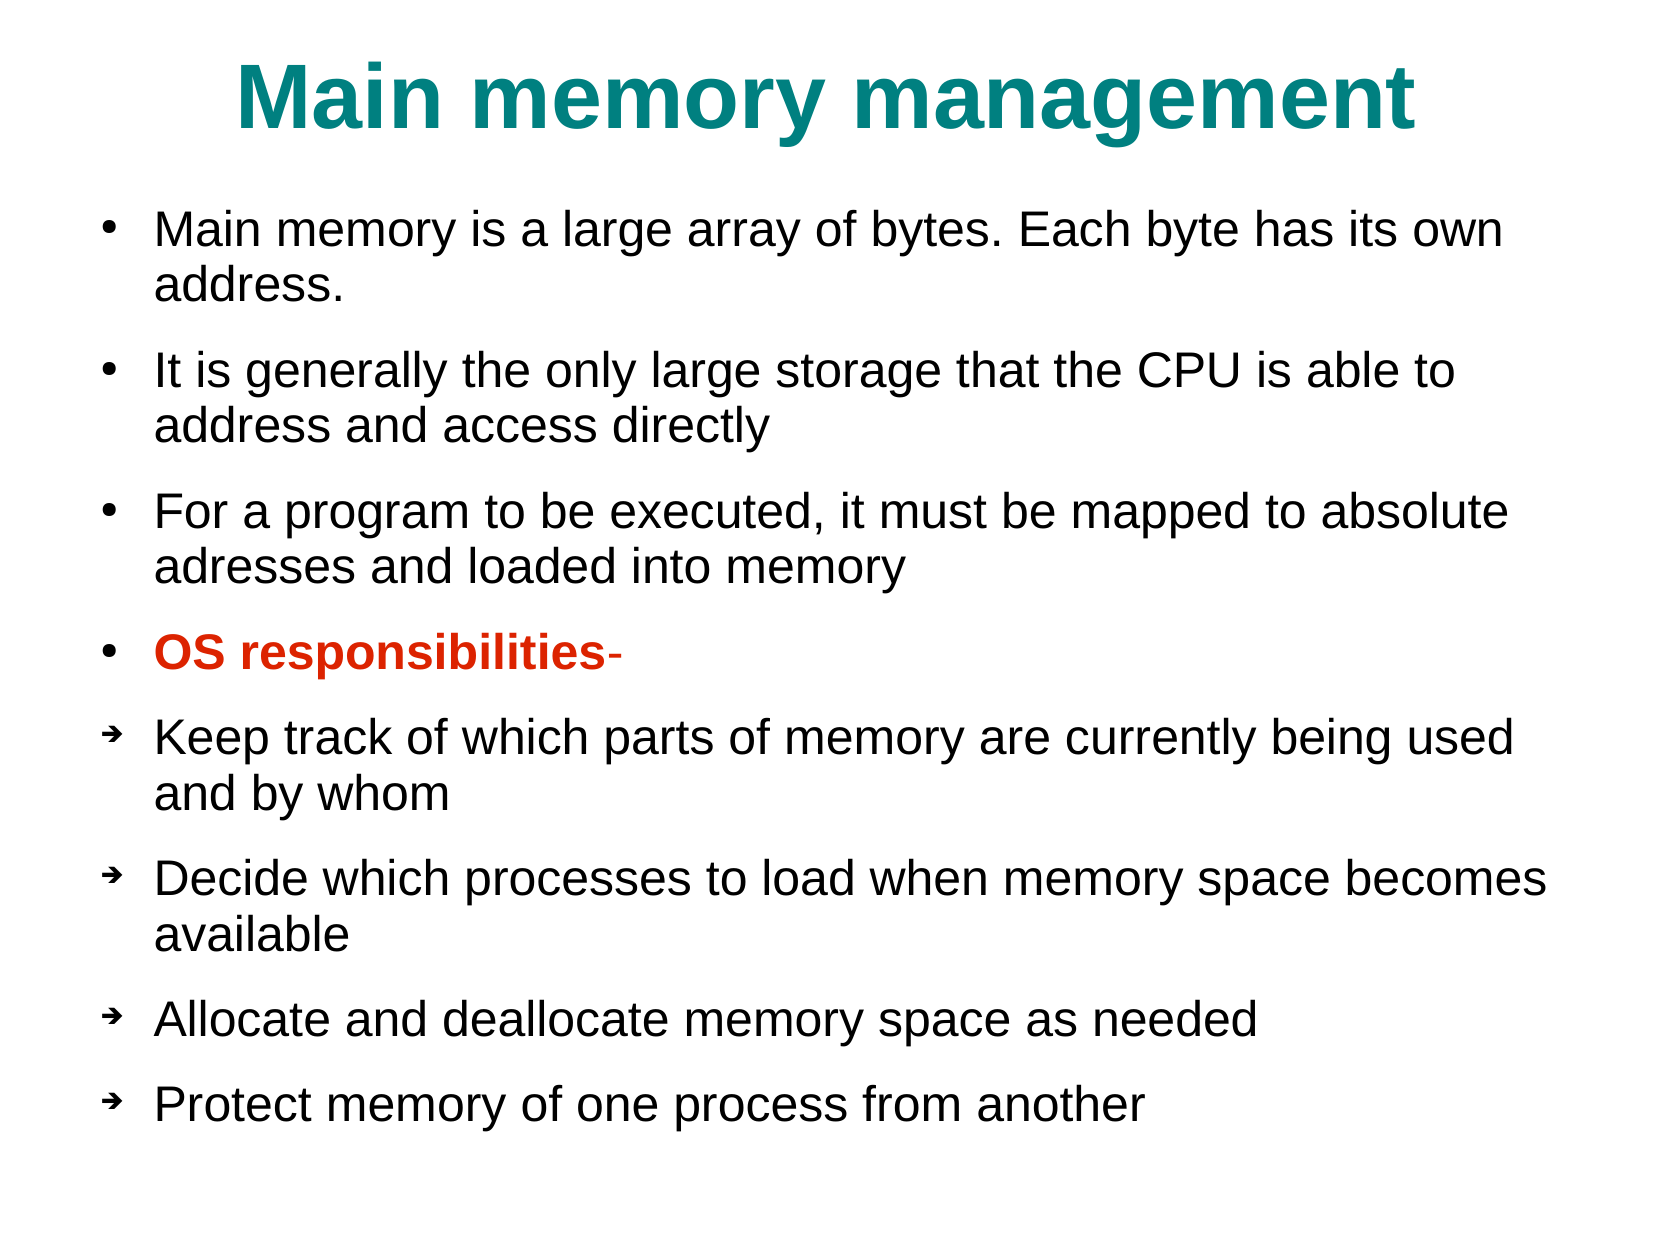

# Main memory management
Main memory is a large array of bytes. Each byte has its own address.
It is generally the only large storage that the CPU is able to address and access directly
For a program to be executed, it must be mapped to absolute adresses and loaded into memory
OS responsibilities-
Keep track of which parts of memory are currently being used and by whom
Decide which processes to load when memory space becomes available
Allocate and deallocate memory space as needed
Protect memory of one process from another